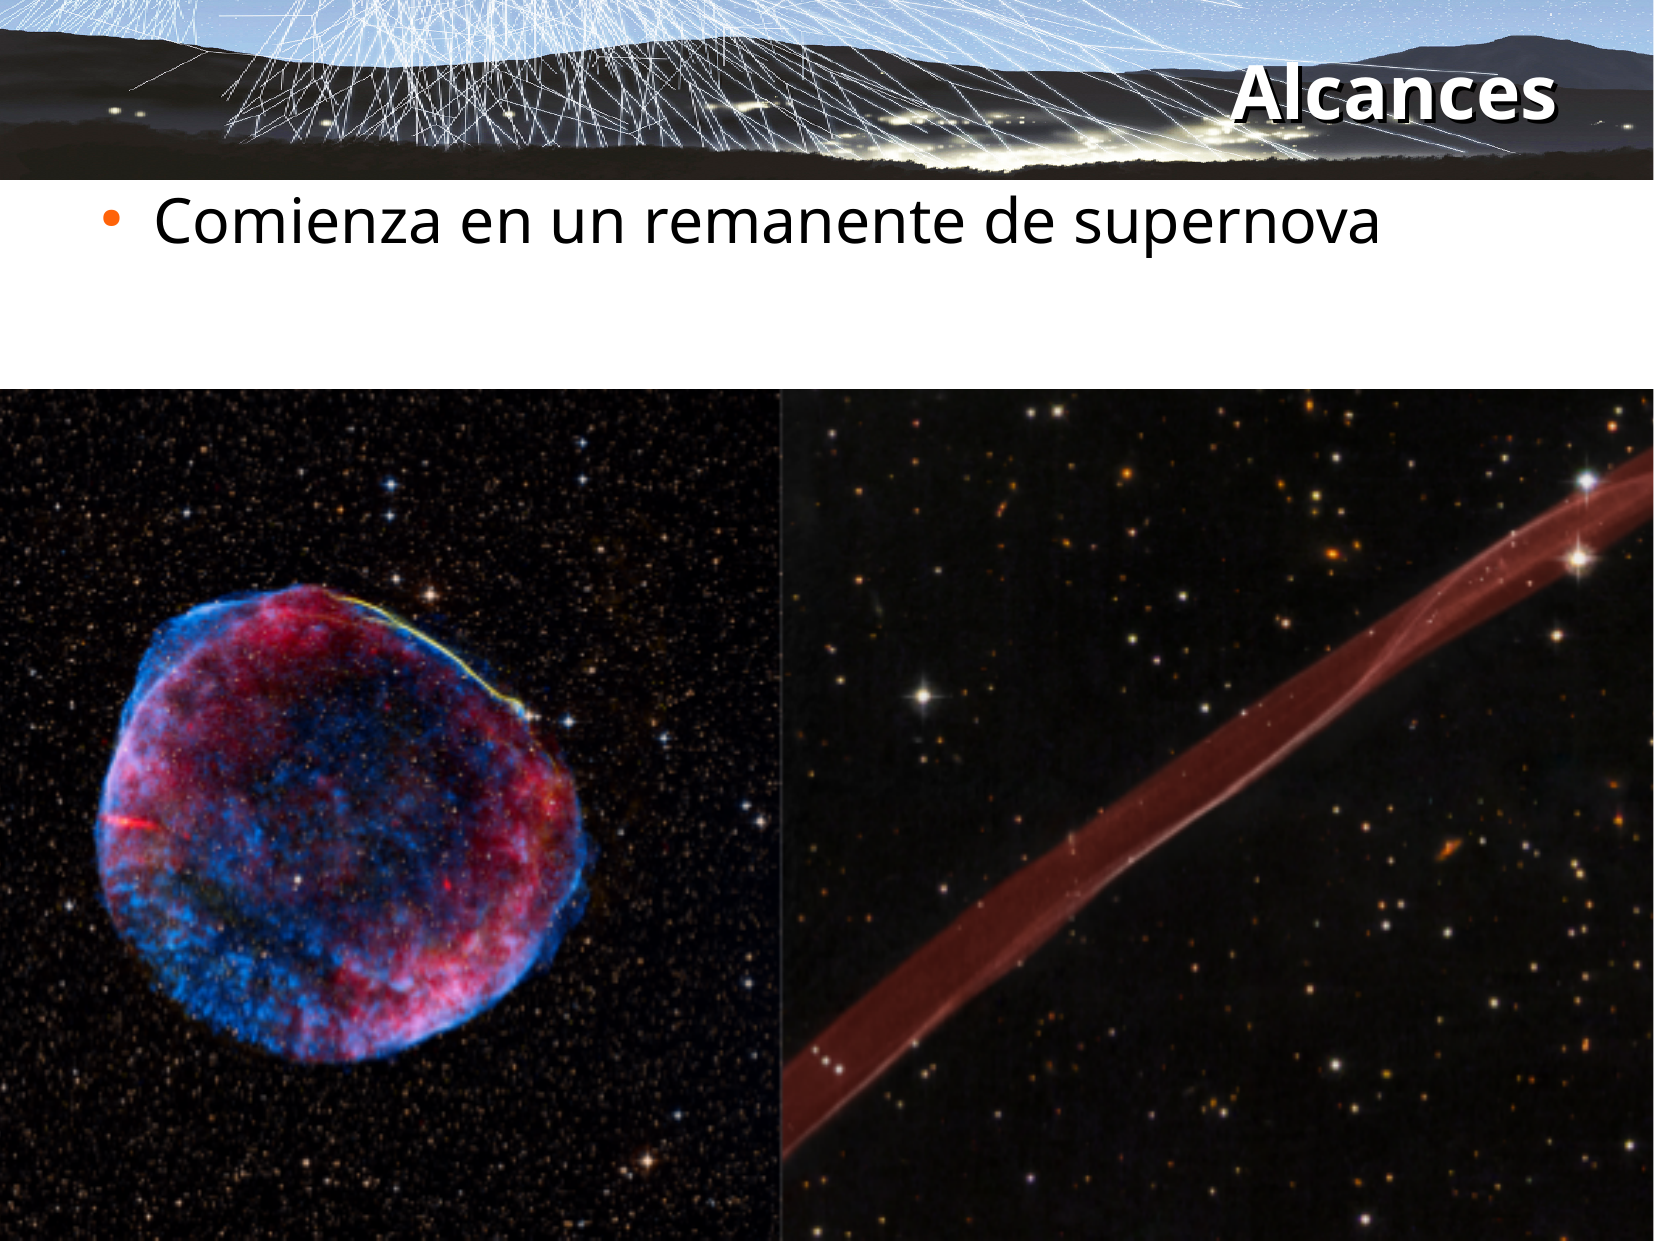

# Alcances
Comienza en un remanente de supernova
Feb 2017
Asorey - Chile - U01
18